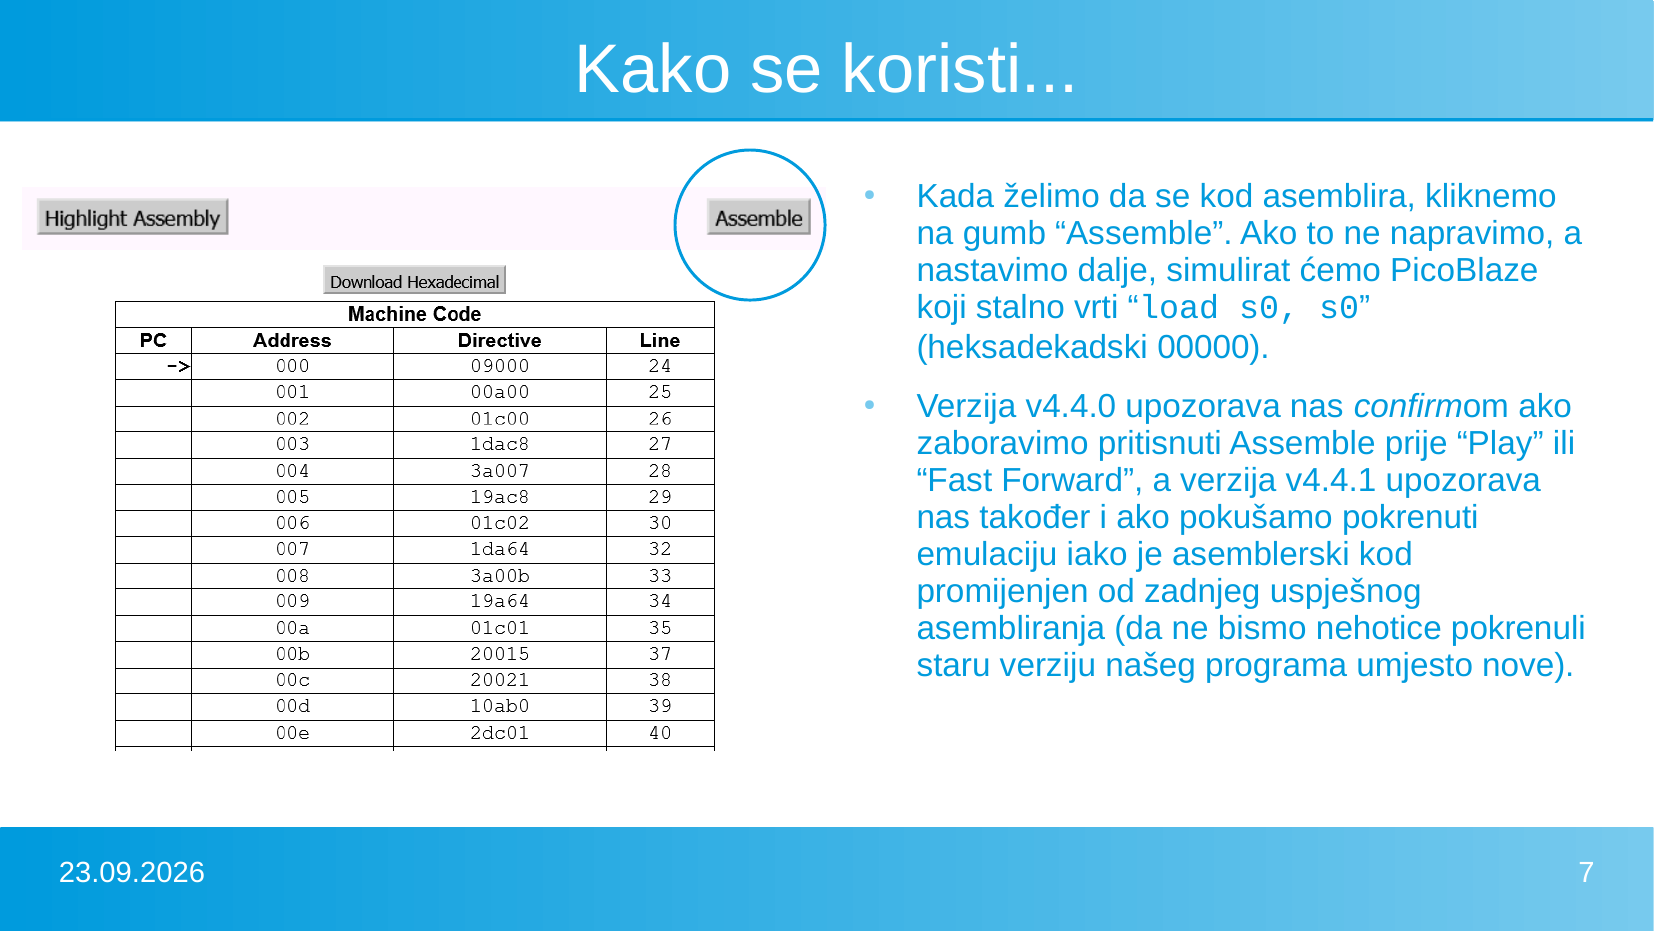

# Kako se koristi...
Kada želimo da se kod asemblira, kliknemo na gumb “Assemble”. Ako to ne napravimo, a nastavimo dalje, simulirat ćemo PicoBlaze koji stalno vrti “load s0, s0” (heksadekadski 00000).
Verzija v4.4.0 upozorava nas confirmom ako zaboravimo pritisnuti Assemble prije “Play” ili “Fast Forward”, a verzija v4.4.1 upozorava nas također i ako pokušamo pokrenuti emulaciju iako je asemblerski kod promijenjen od zadnjeg uspješnog asembliranja (da ne bismo nehotice pokrenuli staru verziju našeg programa umjesto nove).
7